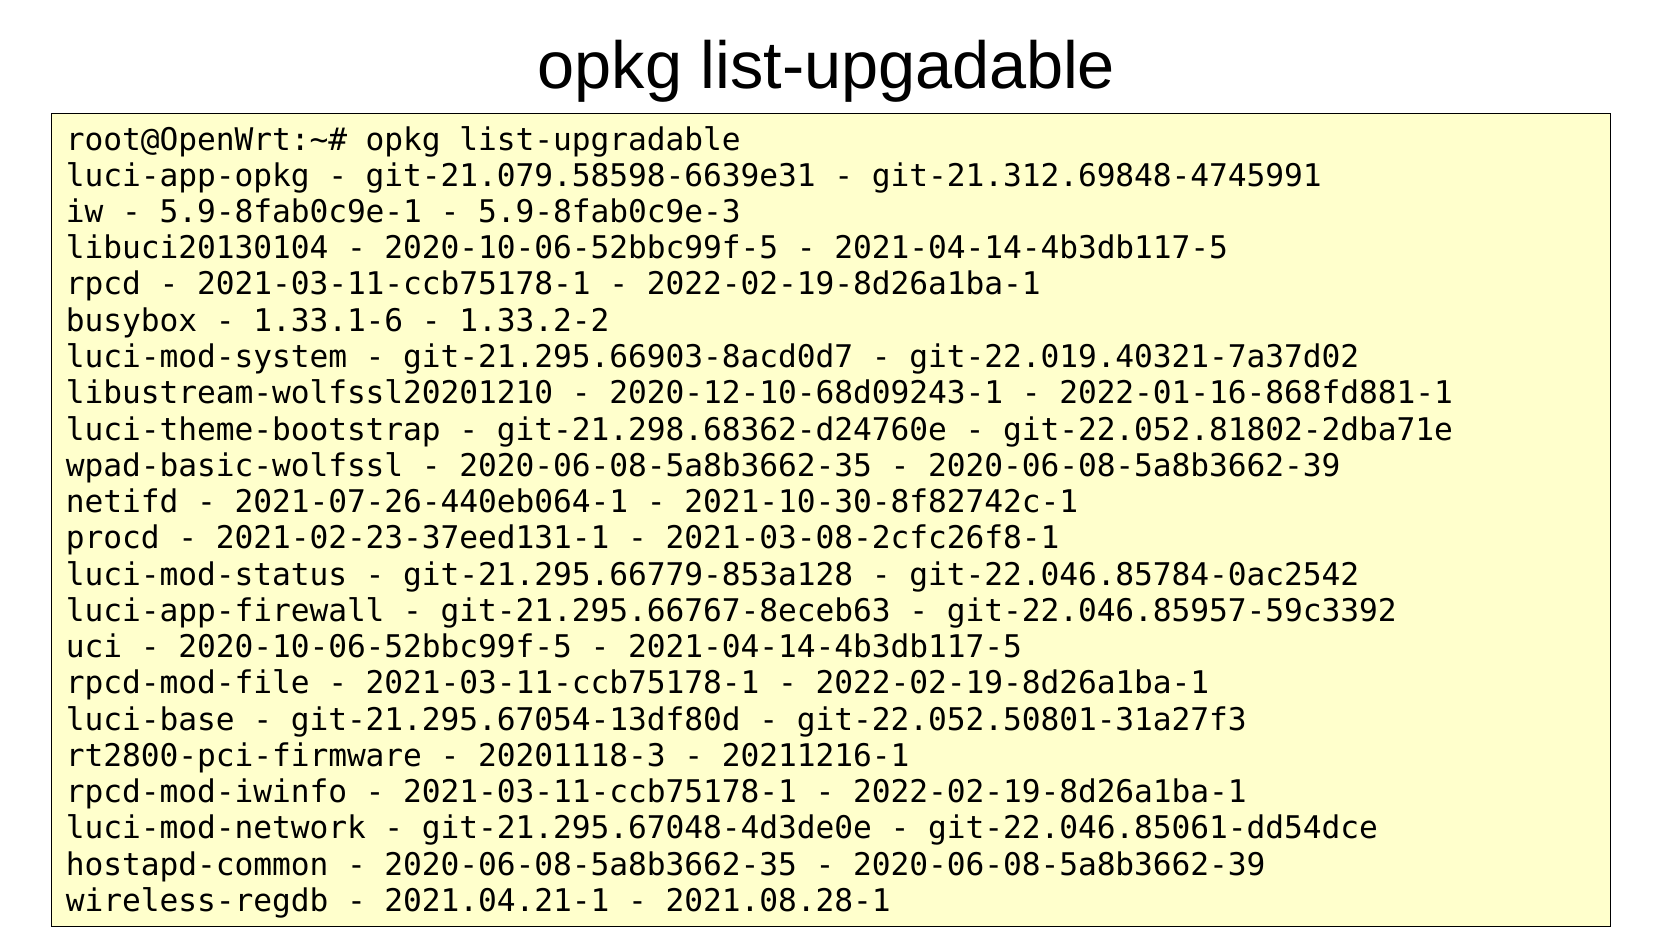

# opkg list-upgadable
| root@OpenWrt:~# opkg list-upgradable luci-app-opkg - git-21.079.58598-6639e31 - git-21.312.69848-4745991 iw - 5.9-8fab0c9e-1 - 5.9-8fab0c9e-3 libuci20130104 - 2020-10-06-52bbc99f-5 - 2021-04-14-4b3db117-5 rpcd - 2021-03-11-ccb75178-1 - 2022-02-19-8d26a1ba-1 busybox - 1.33.1-6 - 1.33.2-2 luci-mod-system - git-21.295.66903-8acd0d7 - git-22.019.40321-7a37d02 libustream-wolfssl20201210 - 2020-12-10-68d09243-1 - 2022-01-16-868fd881-1 luci-theme-bootstrap - git-21.298.68362-d24760e - git-22.052.81802-2dba71e wpad-basic-wolfssl - 2020-06-08-5a8b3662-35 - 2020-06-08-5a8b3662-39 netifd - 2021-07-26-440eb064-1 - 2021-10-30-8f82742c-1 procd - 2021-02-23-37eed131-1 - 2021-03-08-2cfc26f8-1 luci-mod-status - git-21.295.66779-853a128 - git-22.046.85784-0ac2542 luci-app-firewall - git-21.295.66767-8eceb63 - git-22.046.85957-59c3392 uci - 2020-10-06-52bbc99f-5 - 2021-04-14-4b3db117-5 rpcd-mod-file - 2021-03-11-ccb75178-1 - 2022-02-19-8d26a1ba-1 luci-base - git-21.295.67054-13df80d - git-22.052.50801-31a27f3 rt2800-pci-firmware - 20201118-3 - 20211216-1 rpcd-mod-iwinfo - 2021-03-11-ccb75178-1 - 2022-02-19-8d26a1ba-1 luci-mod-network - git-21.295.67048-4d3de0e - git-22.046.85061-dd54dce hostapd-common - 2020-06-08-5a8b3662-35 - 2020-06-08-5a8b3662-39 wireless-regdb - 2021.04.21-1 - 2021.08.28-1 |
| --- |